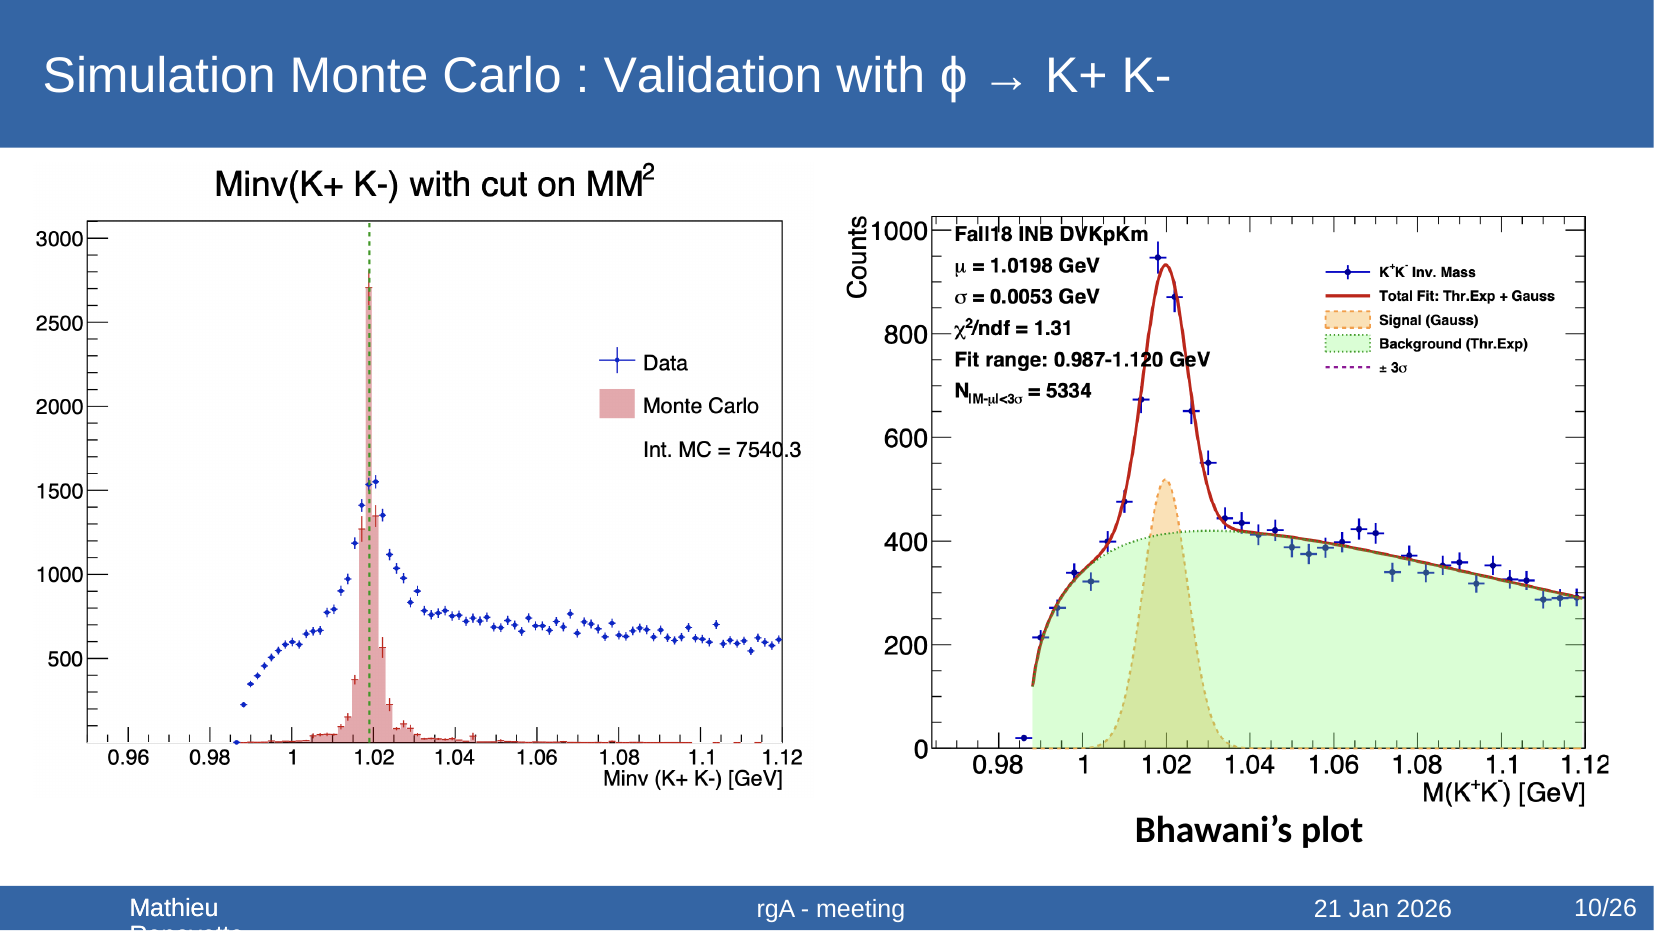

Simulation Monte Carlo : Validation with ɸ → K+ K-
Bhawani’s plot
Mathieu Ronayette
10/26
Mathieu Ronayette
 rgA - meeting
21 Jan 2026